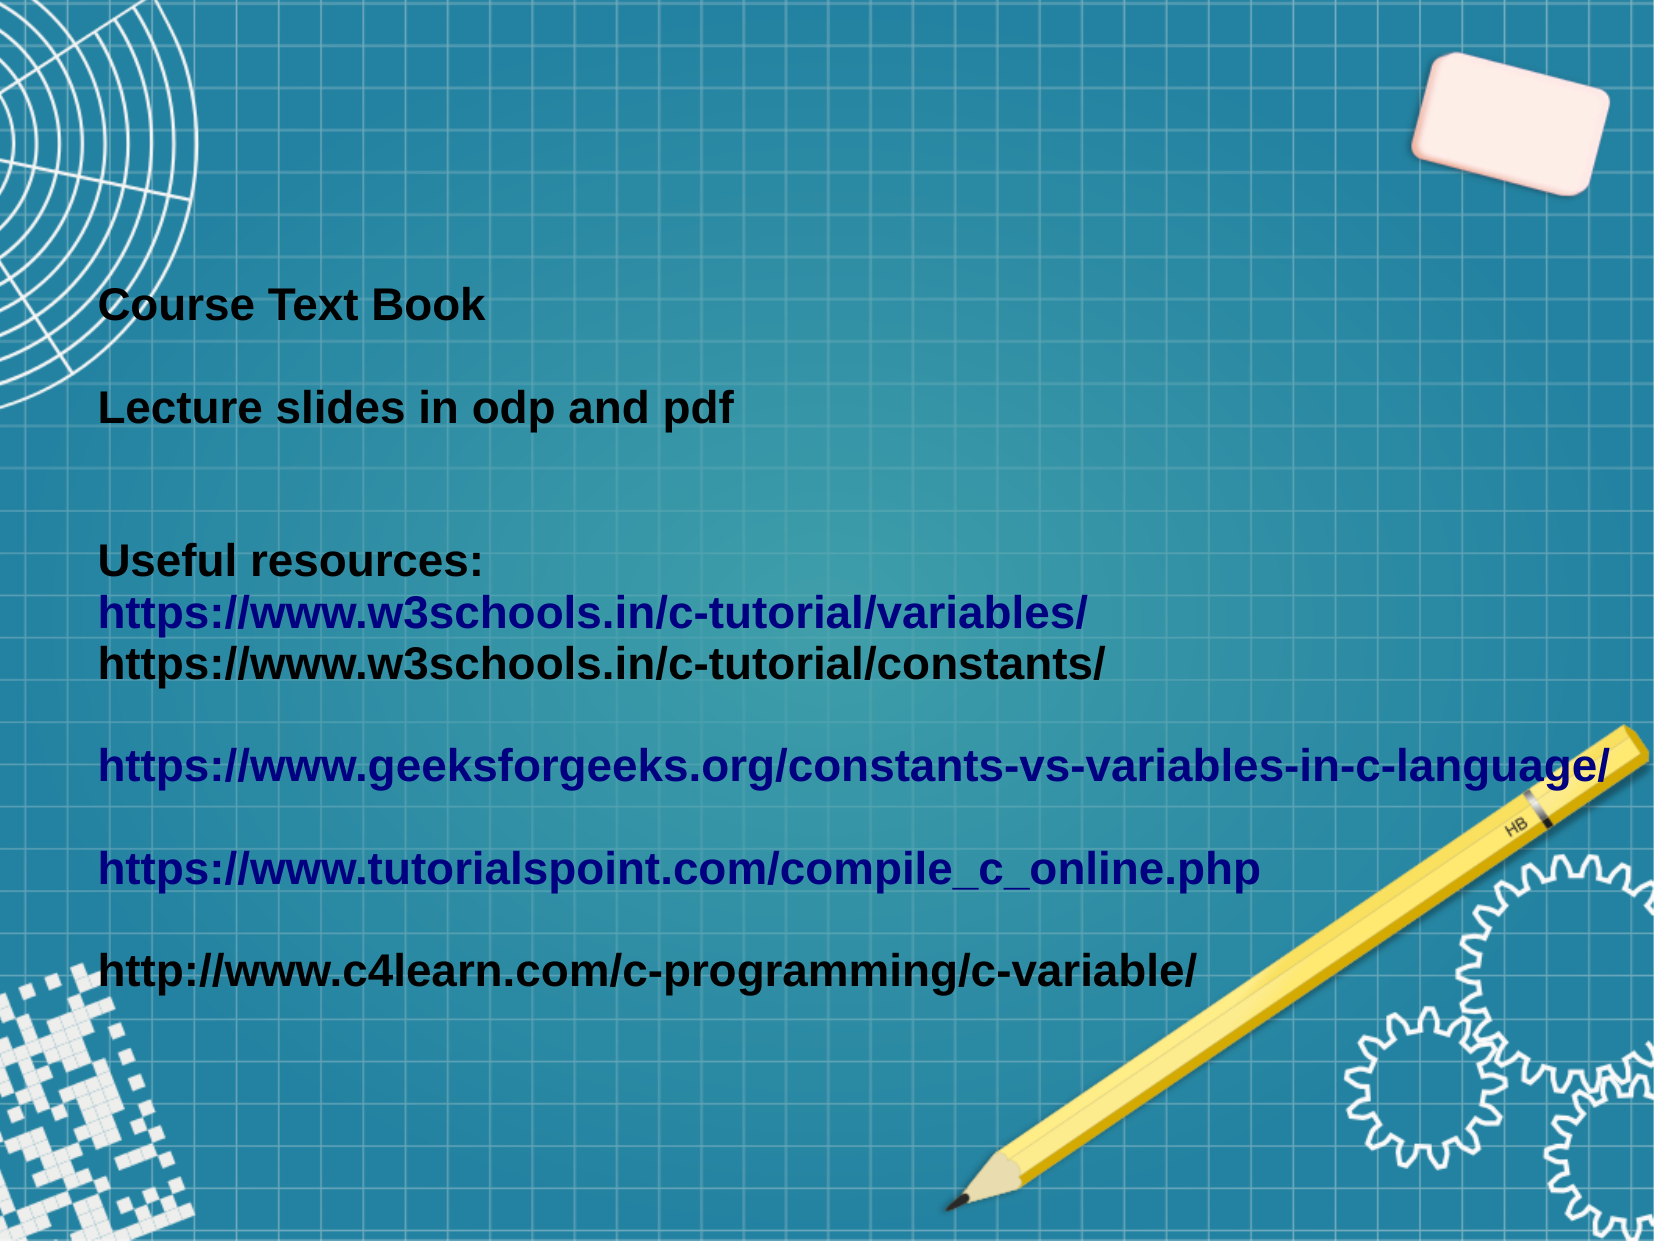

Course Text Book
Lecture slides in odp and pdf
Useful resources:
https://www.w3schools.in/c-tutorial/variables/
https://www.w3schools.in/c-tutorial/constants/
https://www.geeksforgeeks.org/constants-vs-variables-in-c-language/
https://www.tutorialspoint.com/compile_c_online.php
http://www.c4learn.com/c-programming/c-variable/